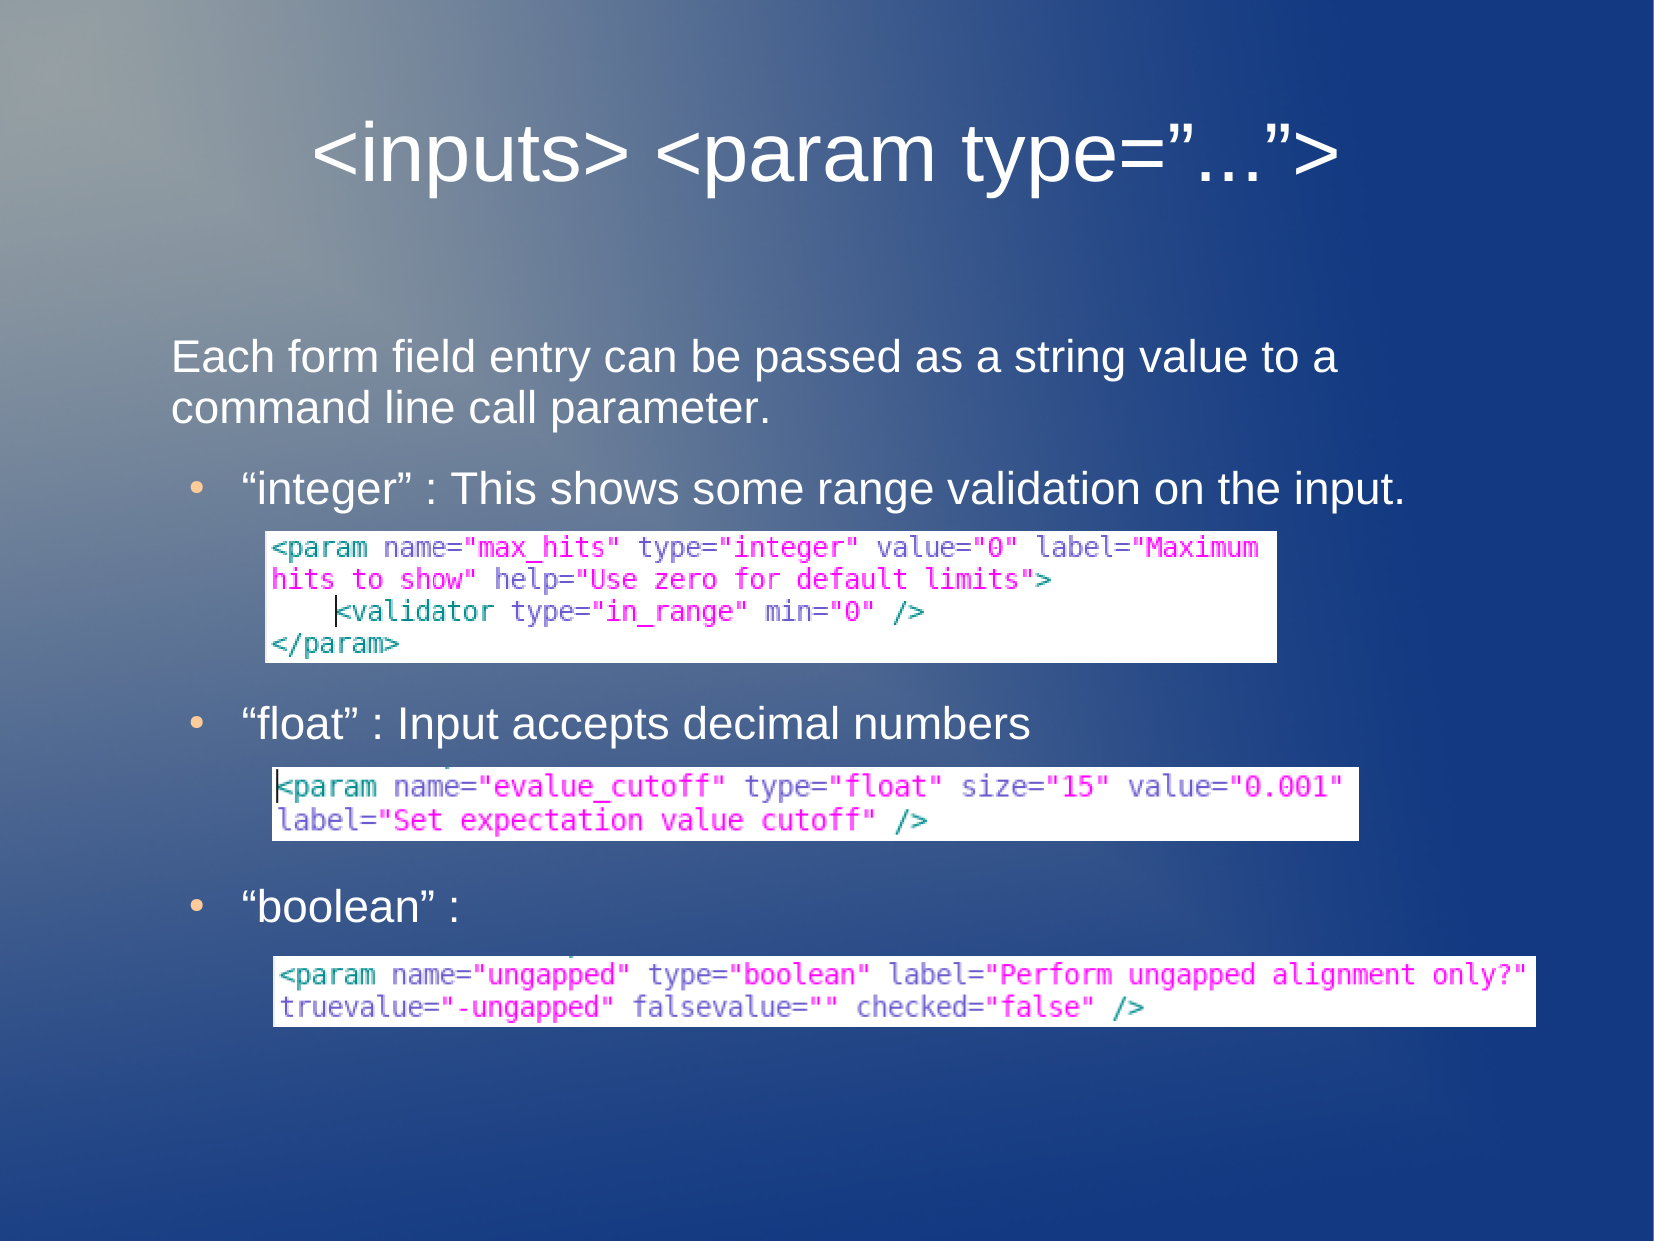

# <inputs> <param type=”...”>
Each form field entry can be passed as a string value to a command line call parameter.
“integer” : This shows some range validation on the input.
“float” : Input accepts decimal numbers
“boolean” :